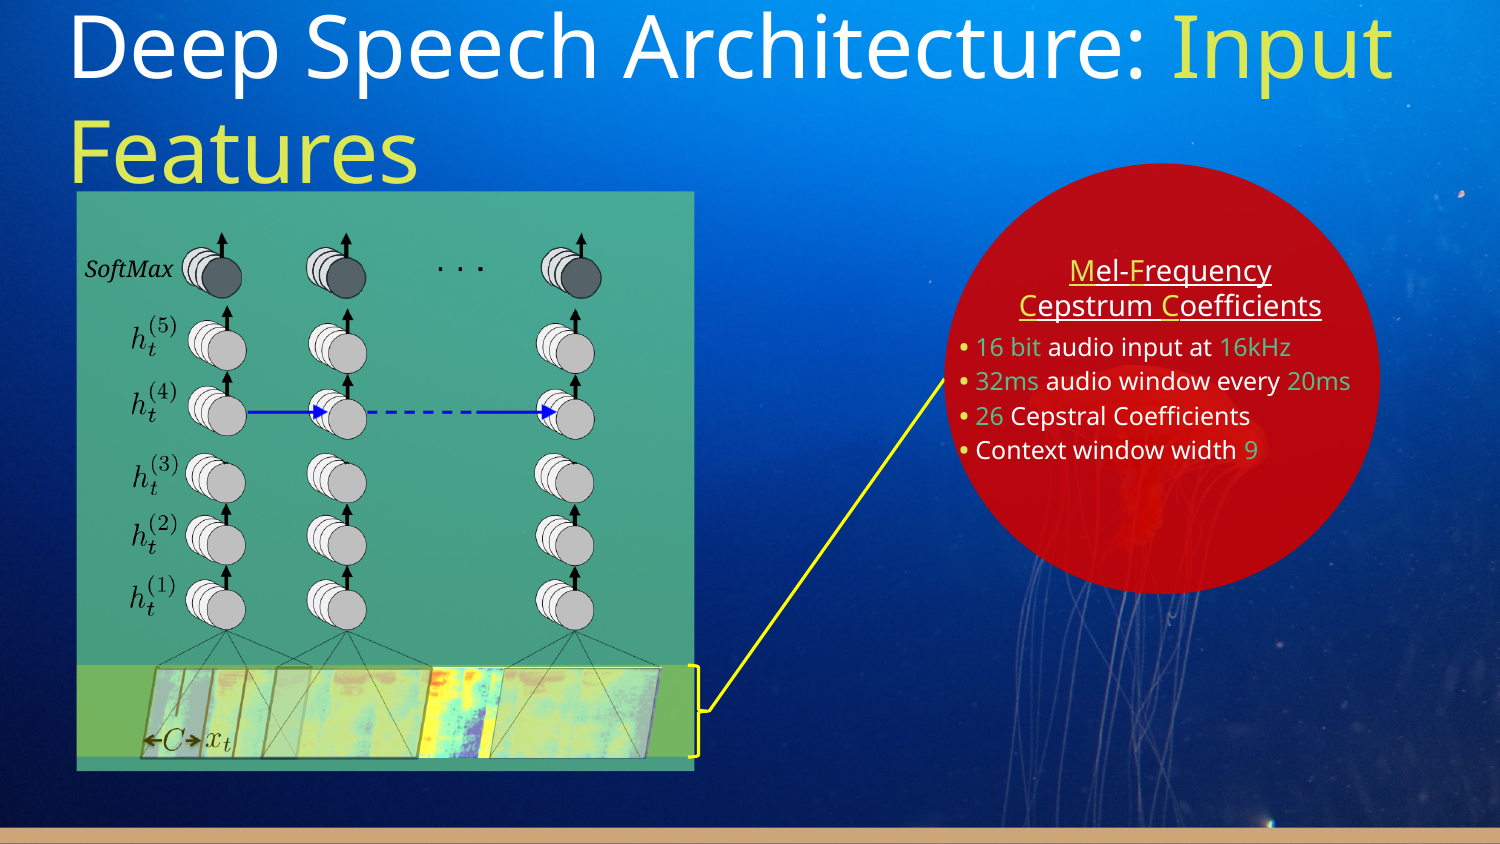

# Deep Speech Architecture: Input Features
SoftMax
Mel-Frequency Cepstrum Coefficients
• 16 bit audio input at 16kHz
• 32ms audio window every 20ms
• 26 Cepstral Coefficients
• Context window width 9